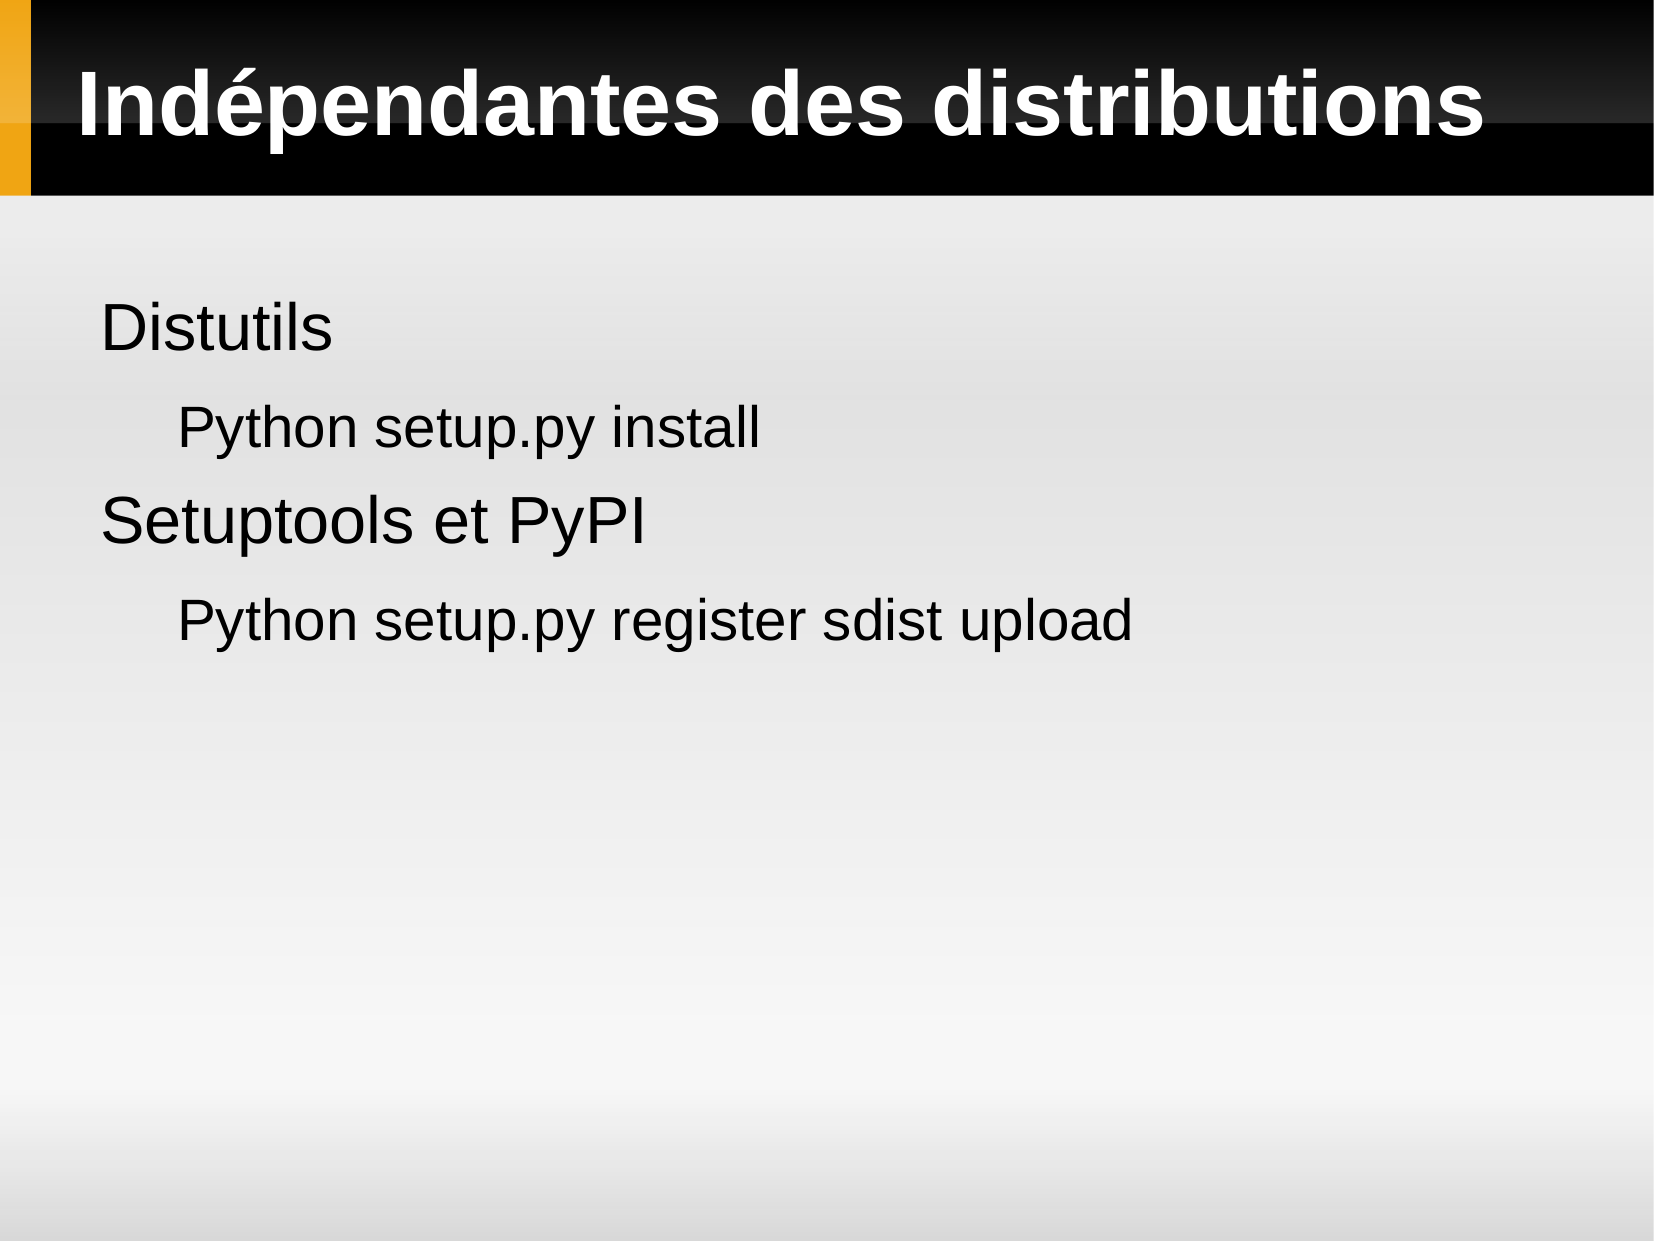

# Indépendantes des distributions
Distutils
Python setup.py install
Setuptools et PyPI
Python setup.py register sdist upload